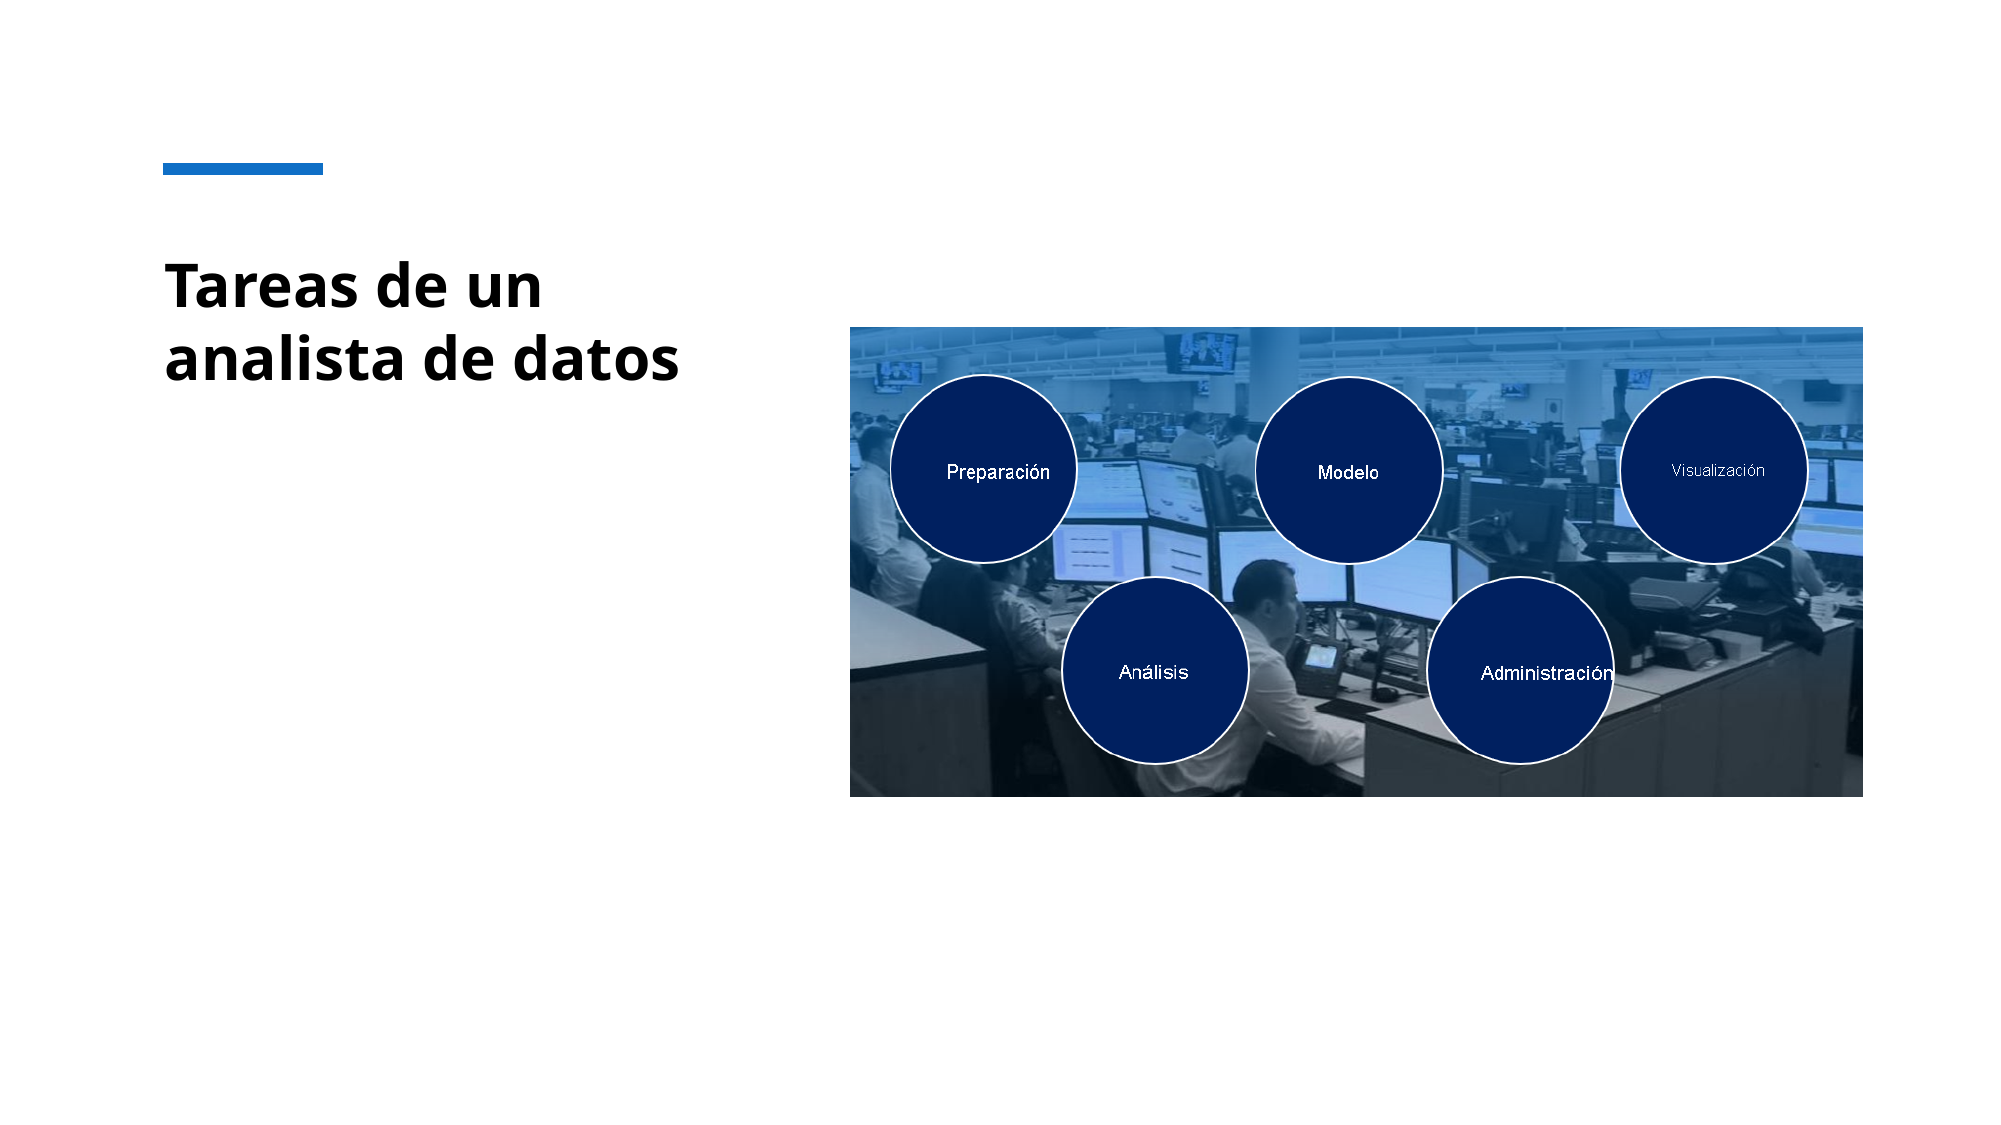

# Tareas de un analista de datos